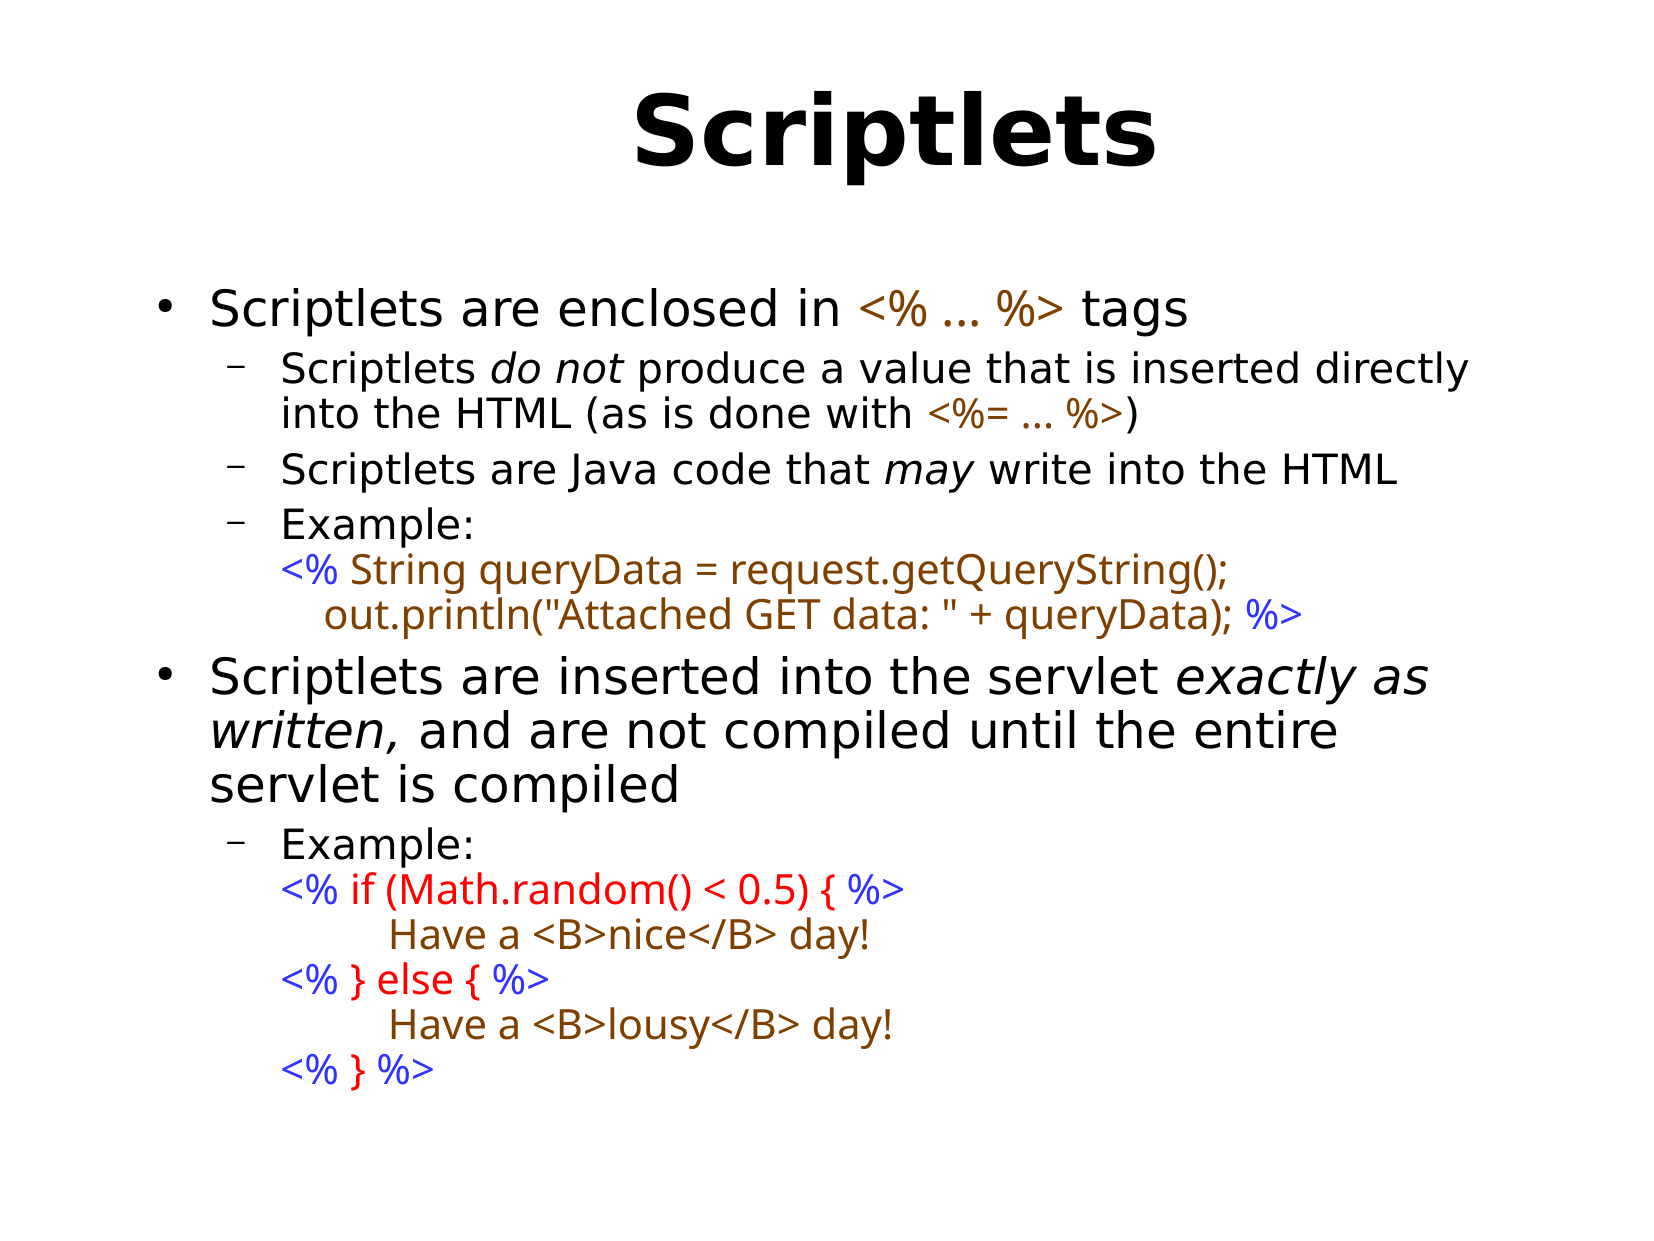

# Scriptlets
Scriptlets are enclosed in <% ... %> tags
Scriptlets do not produce a value that is inserted directly into the HTML (as is done with <%= ... %>)
Scriptlets are Java code that may write into the HTML
Example:
<% String queryData = request.getQueryString();
 out.println("Attached GET data: " + queryData); %>
Scriptlets are inserted into the servlet exactly as written, and are not compiled until the entire servlet is compiled
Example:
<% if (Math.random() < 0.5) { %>
 Have a <B>nice</B> day!
<% } else { %>
 Have a <B>lousy</B> day!
<% } %>